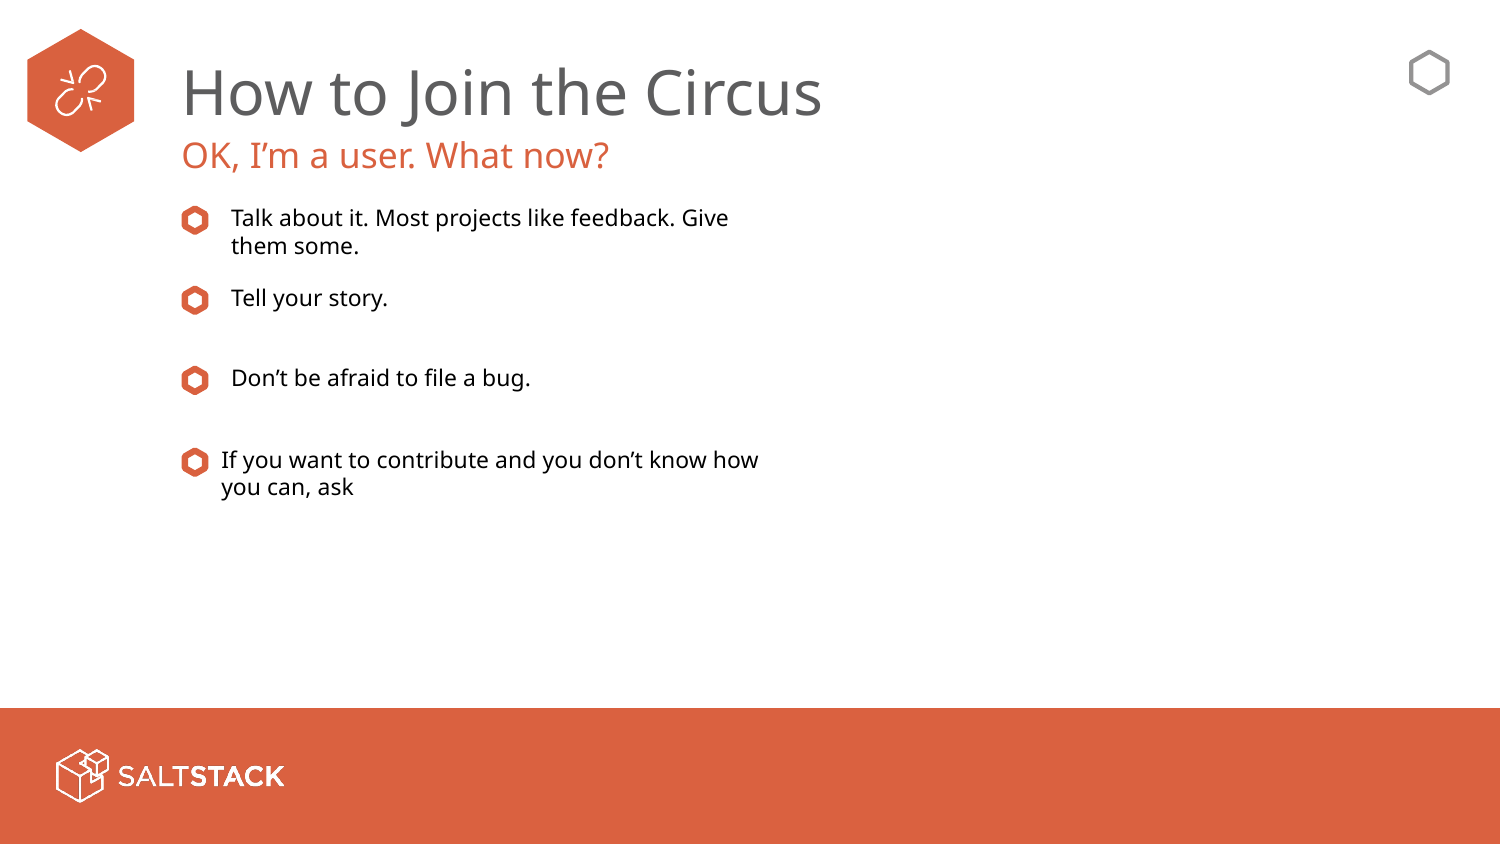

How to Join the Circus
OK, I’m a user. What now?
Talk about it. Most projects like feedback. Give them some.
Tell your story.
Don’t be afraid to file a bug.
Mark Hopper, Solution Consultant
801-506-6994| mhopper@saltstack.com
If you want to contribute and you don’t know how you can, ask
Katarri Washington, Account Executive
801-305-3330| katarri@saltstack.com